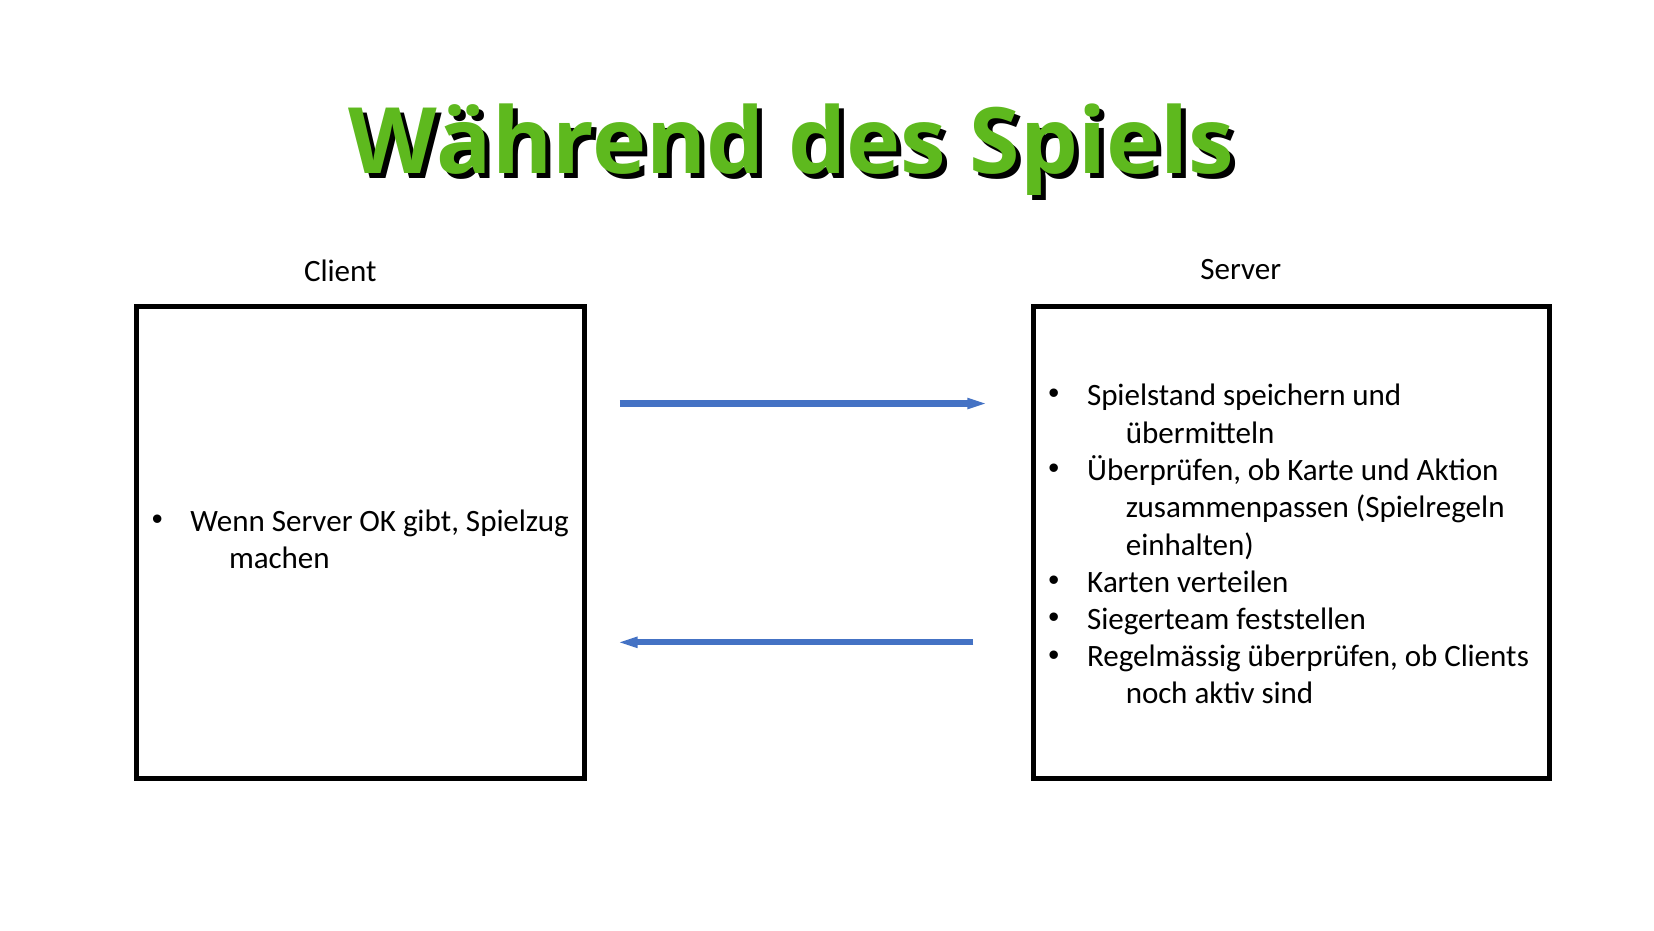

# Während des Spiels
Server
Client
Wenn Server OK gibt, Spielzug machen
Spielstand speichern und übermitteln
Überprüfen, ob Karte und Aktion zusammenpassen (Spielregeln einhalten)
Karten verteilen
Siegerteam feststellen
Regelmässig überprüfen, ob Clients noch aktiv sind